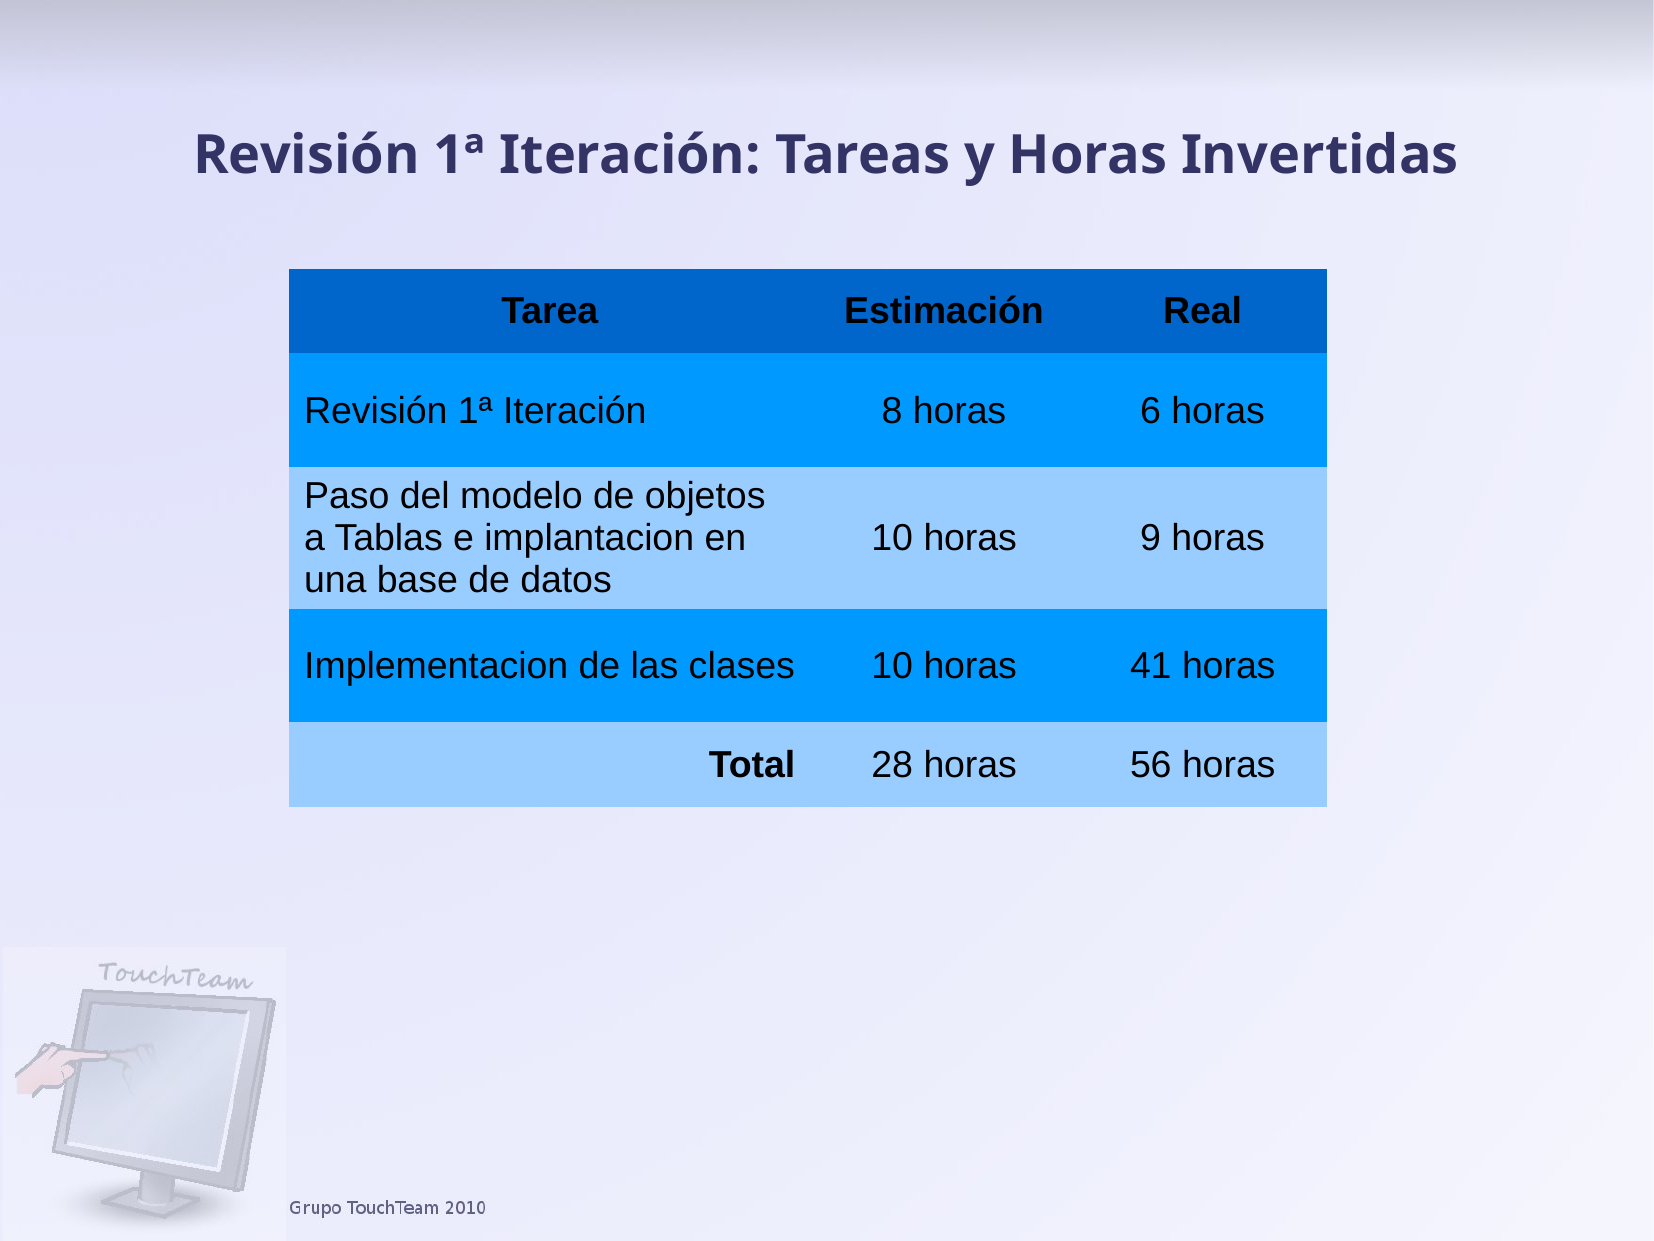

# Revisión 1ª Iteración: Tareas y Horas Invertidas
| Tarea | Estimación | Real |
| --- | --- | --- |
| Revisión 1ª Iteración | 8 horas | 6 horas |
| Paso del modelo de objetos a Tablas e implantacion en una base de datos | 10 horas | 9 horas |
| Implementacion de las clases | 10 horas | 41 horas |
| Total | 28 horas | 56 horas |